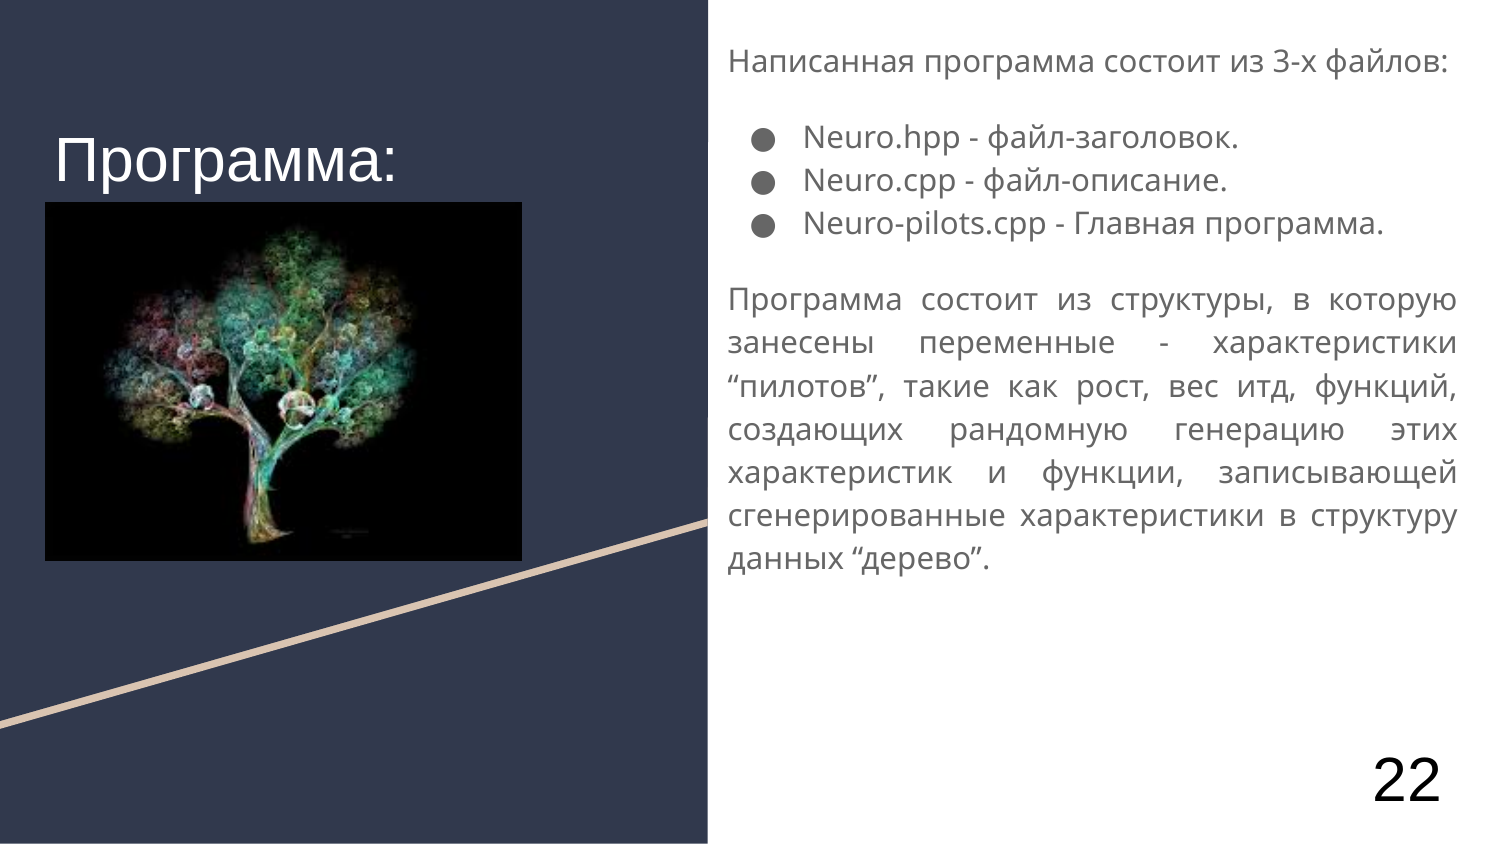

# Написанная программа состоит из 3-х файлов:
Neuro.hpp - файл-заголовок.
Neuro.cpp - файл-описание.
Neuro-pilots.cpp - Главная программа.
Программа состоит из структуры, в которую занесены переменные - характеристики “пилотов”, такие как рост, вес итд, функций, создающих рандомную генерацию этих характеристик и функции, записывающей сгенерированные характеристики в структуру данных “дерево”.
Программа:
22